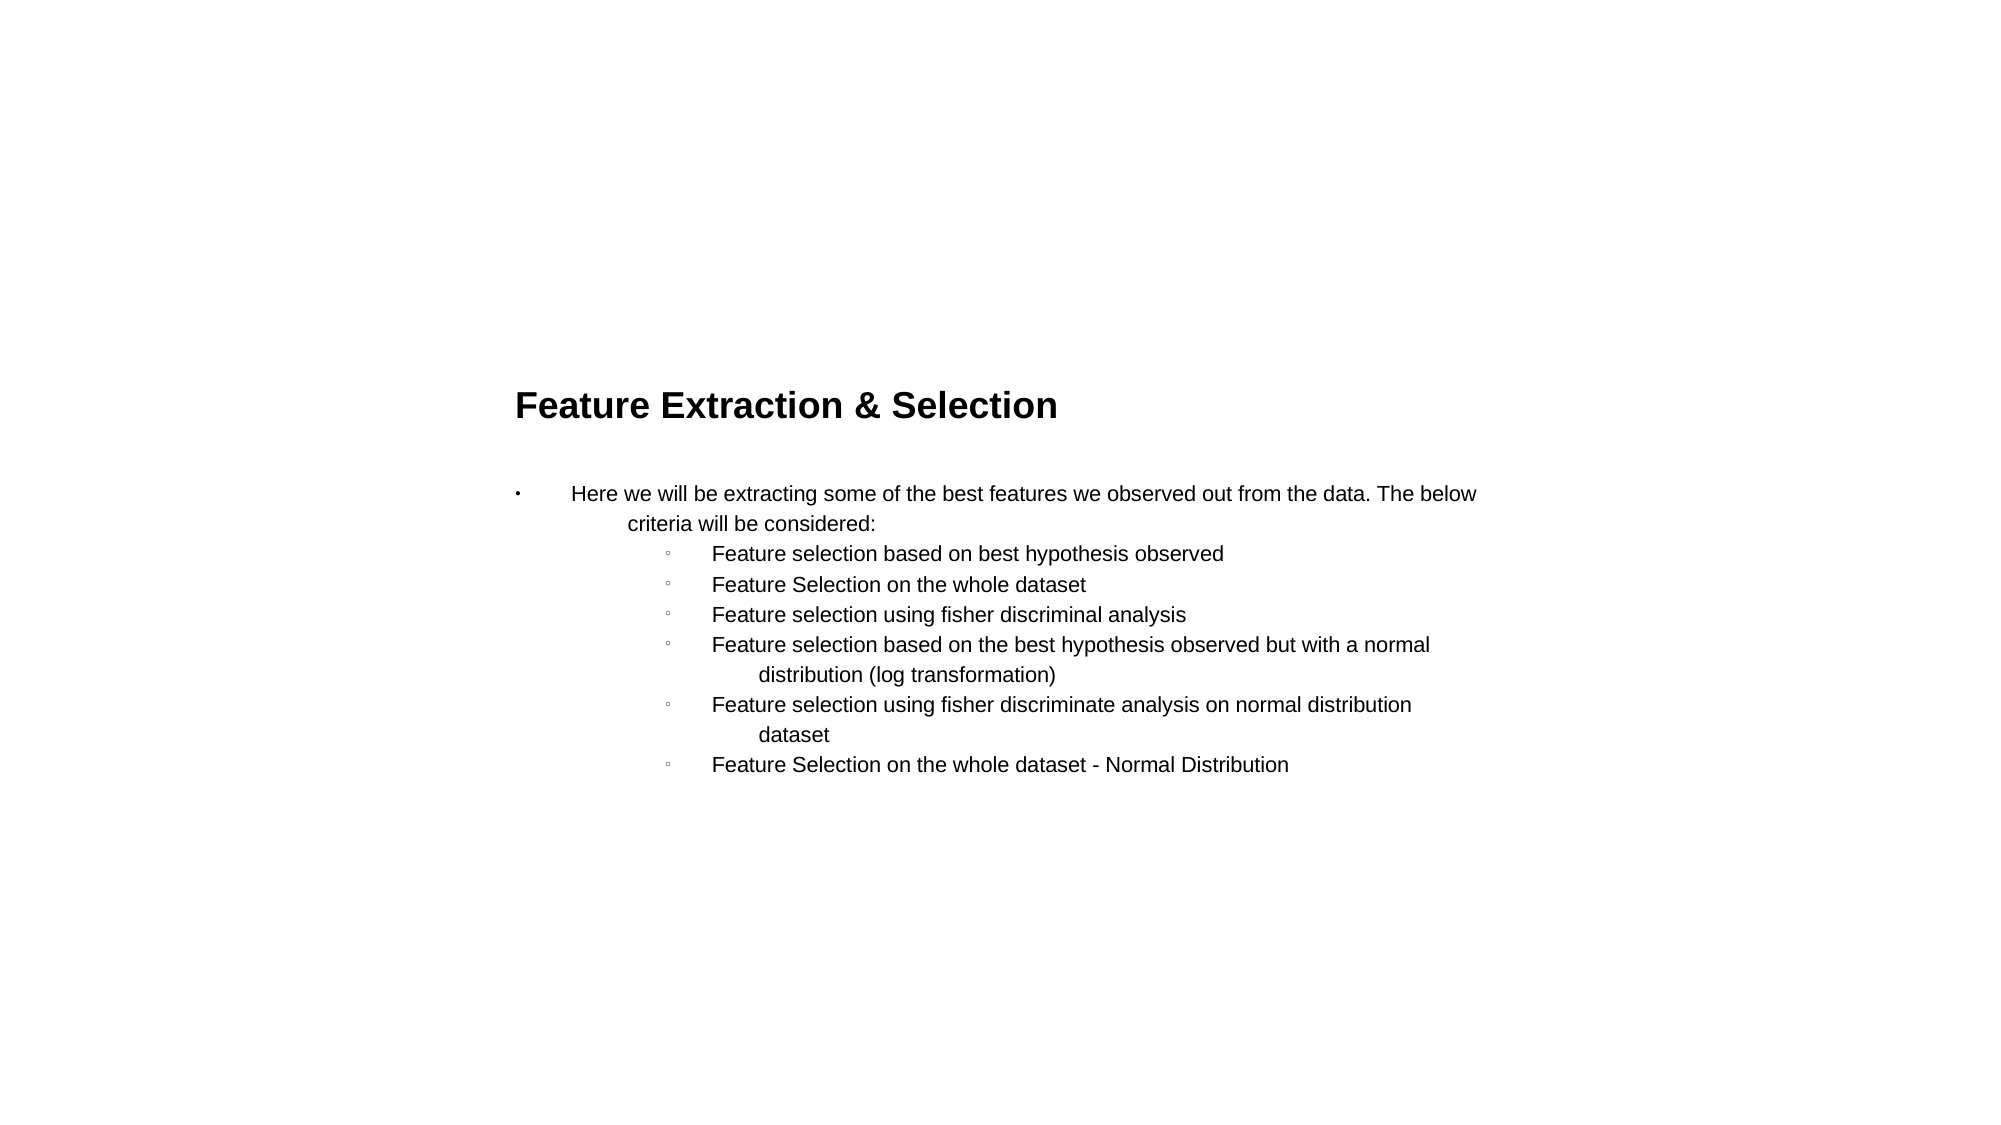

Feature Extraction & Selection
Here we will be extracting some of the best features we observed out from the data. The below criteria will be considered:
Feature selection based on best hypothesis observed
Feature Selection on the whole dataset
Feature selection using fisher discriminal analysis
Feature selection based on the best hypothesis observed but with a normal distribution (log transformation)
Feature selection using fisher discriminate analysis on normal distribution dataset
Feature Selection on the whole dataset - Normal Distribution